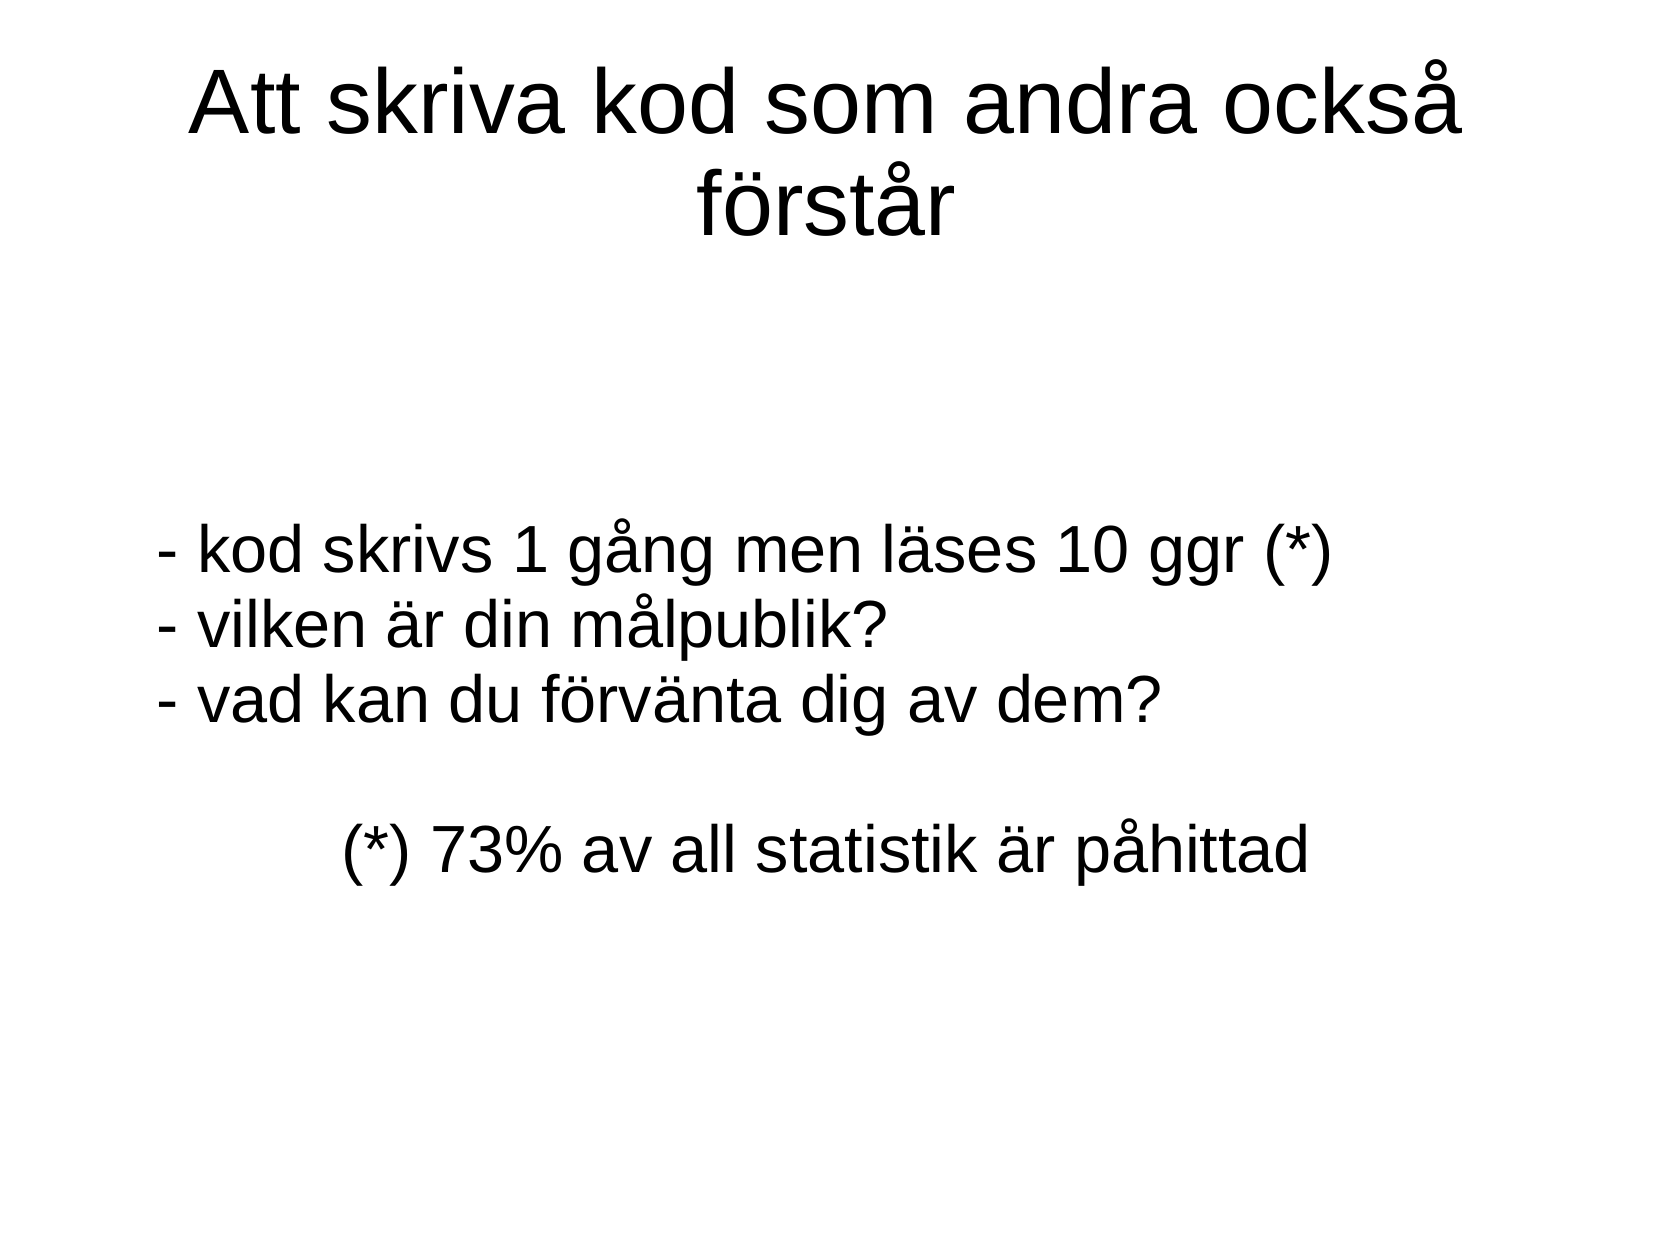

# Att skriva kod som andra också förstår
	- kod skrivs 1 gång men läses 10 ggr (*)
	- vilken är din målpublik?
	- vad kan du förvänta dig av dem?
(*) 73% av all statistik är påhittad